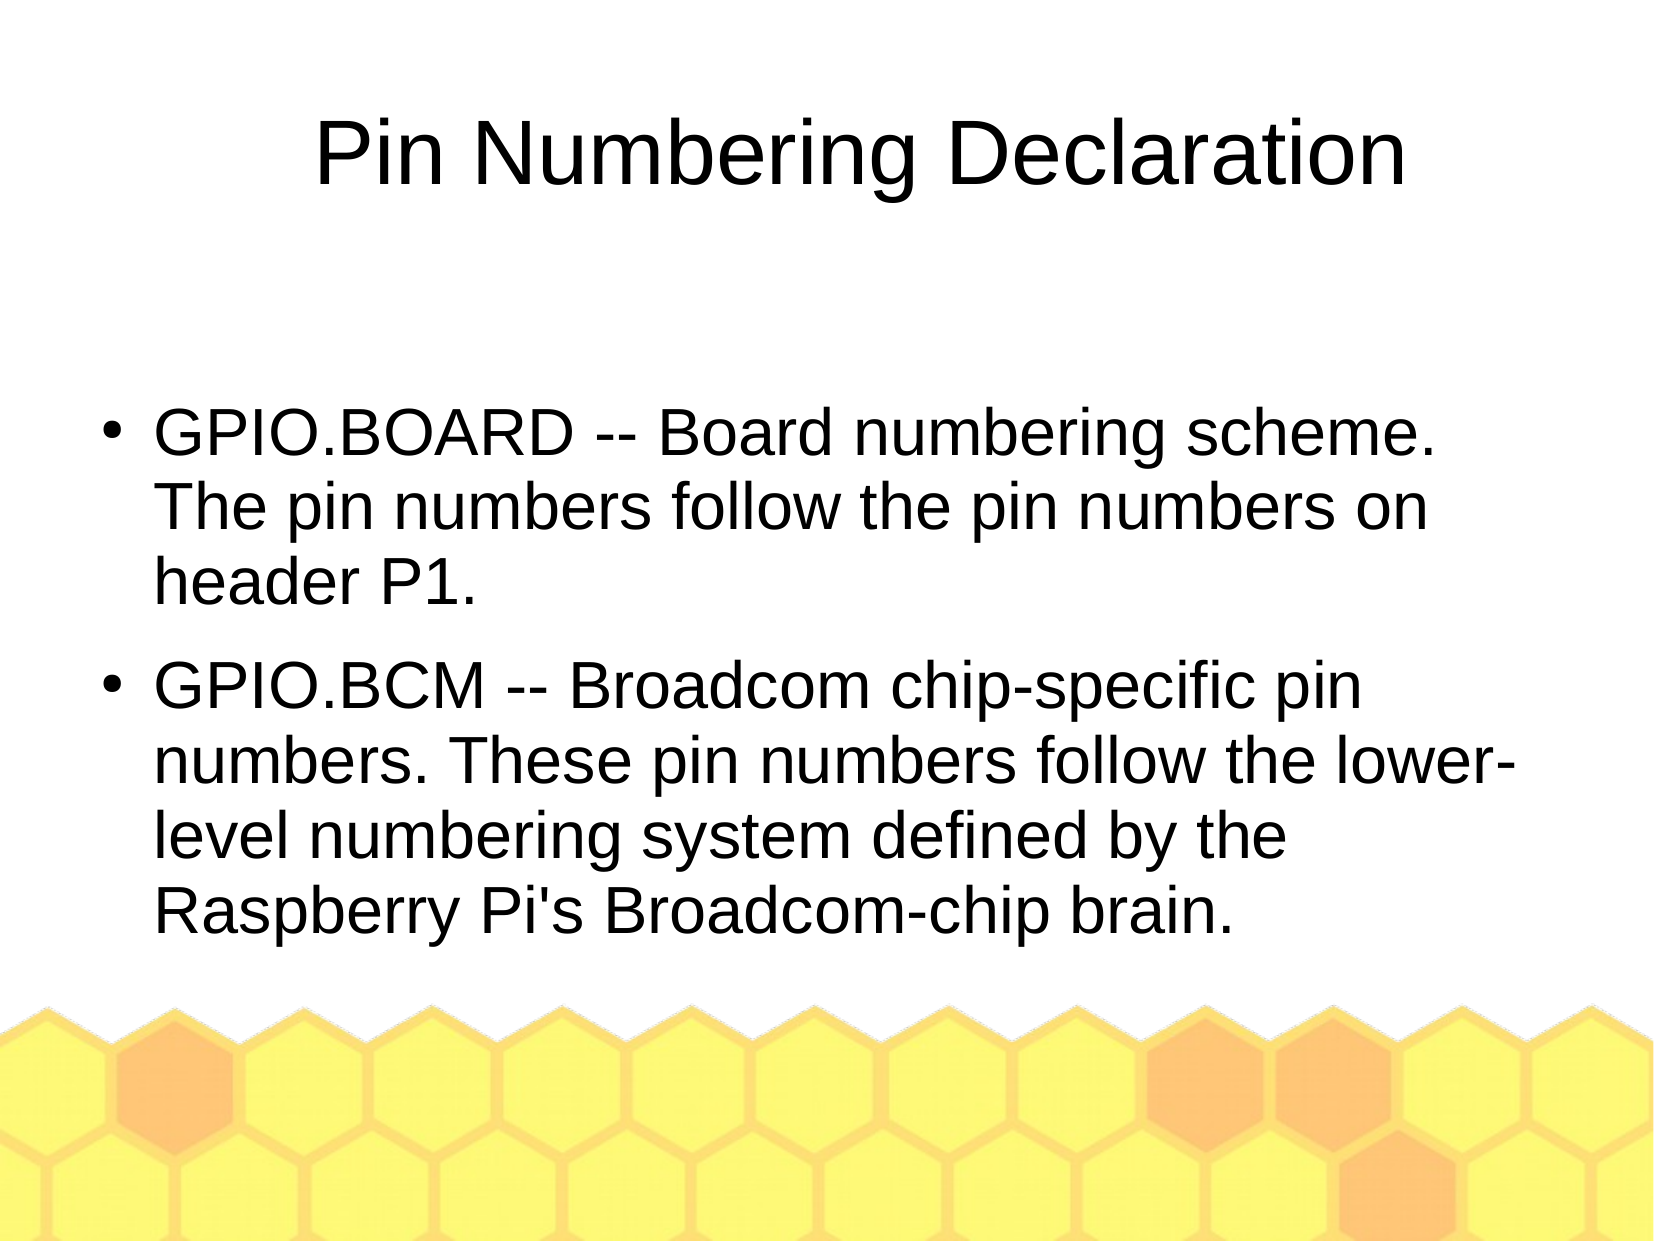

# Pin Numbering Declaration
GPIO.BOARD -- Board numbering scheme. The pin numbers follow the pin numbers on header P1.
GPIO.BCM -- Broadcom chip-specific pin numbers. These pin numbers follow the lower-level numbering system defined by the Raspberry Pi's Broadcom-chip brain.